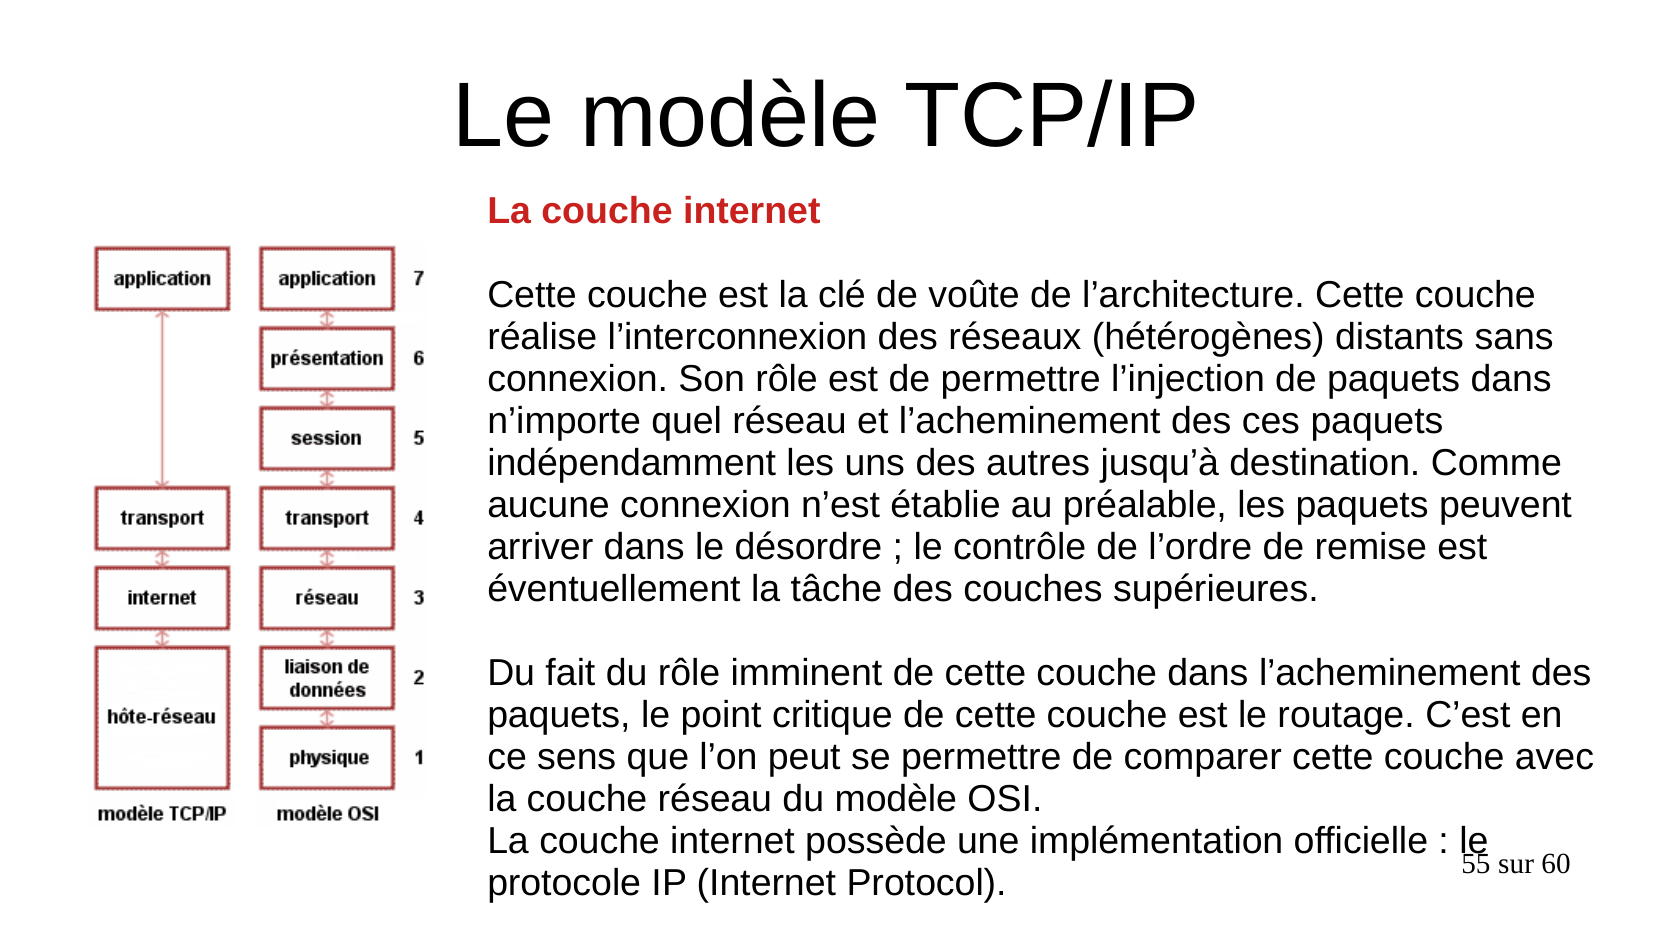

# Le modèle TCP/IP
La couche internet
Cette couche est la clé de voûte de l’architecture. Cette couche réalise l’interconnexion des réseaux (hétérogènes) distants sans connexion. Son rôle est de permettre l’injection de paquets dans n’importe quel réseau et l’acheminement des ces paquets indépendamment les uns des autres jusqu’à destination. Comme aucune connexion n’est établie au préalable, les paquets peuvent arriver dans le désordre ; le contrôle de l’ordre de remise est éventuellement la tâche des couches supérieures.
Du fait du rôle imminent de cette couche dans l’acheminement des paquets, le point critique de cette couche est le routage. C’est en ce sens que l’on peut se permettre de comparer cette couche avec la couche réseau du modèle OSI.
La couche internet possède une implémentation officielle : le protocole IP (Internet Protocol).
55